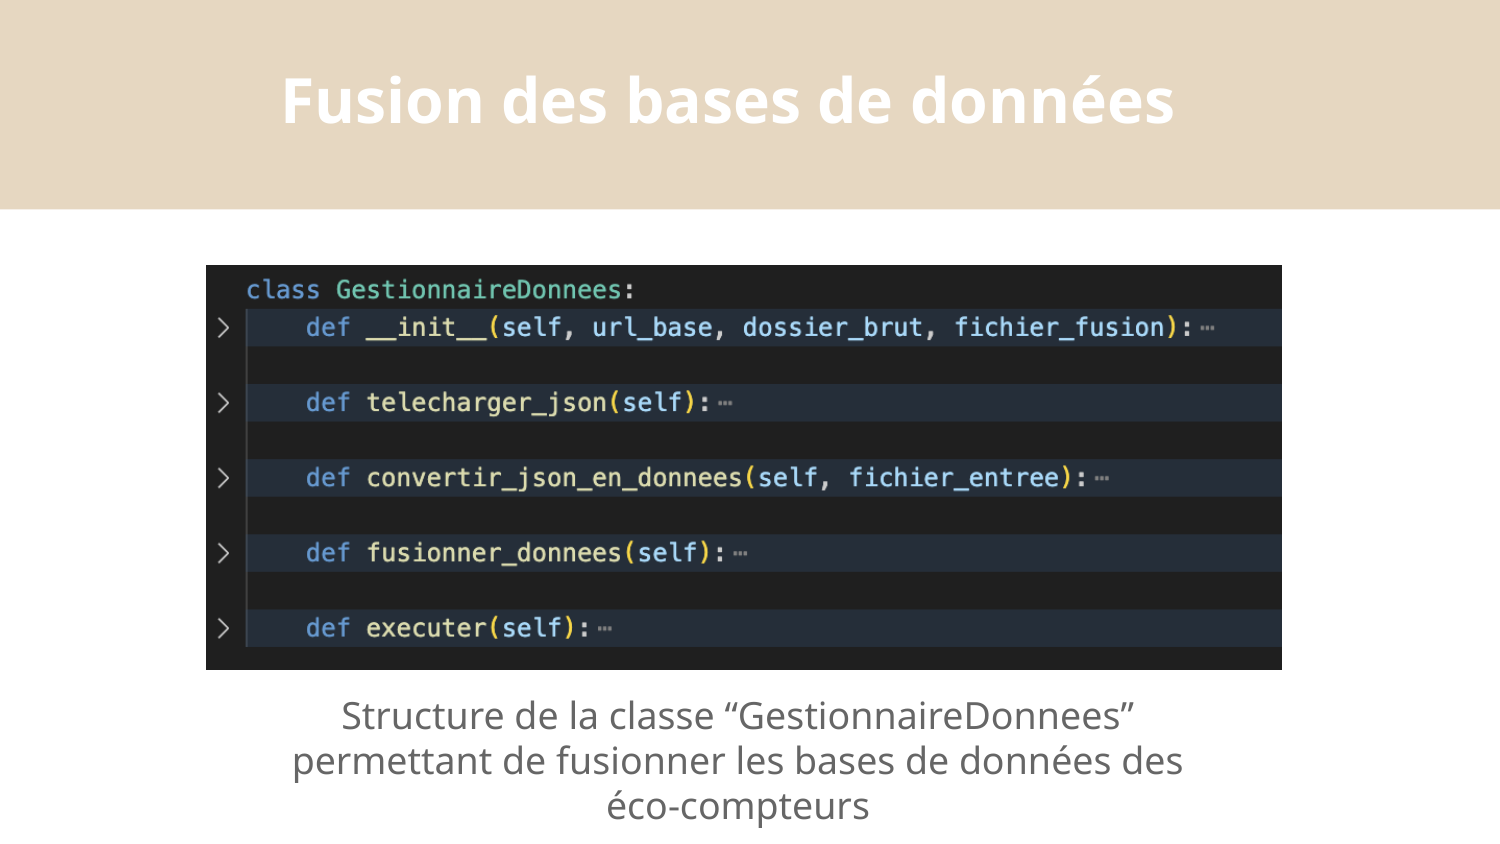

# Fusion des bases de données
Structure de la classe “GestionnaireDonnees” permettant de fusionner les bases de données des éco-compteurs